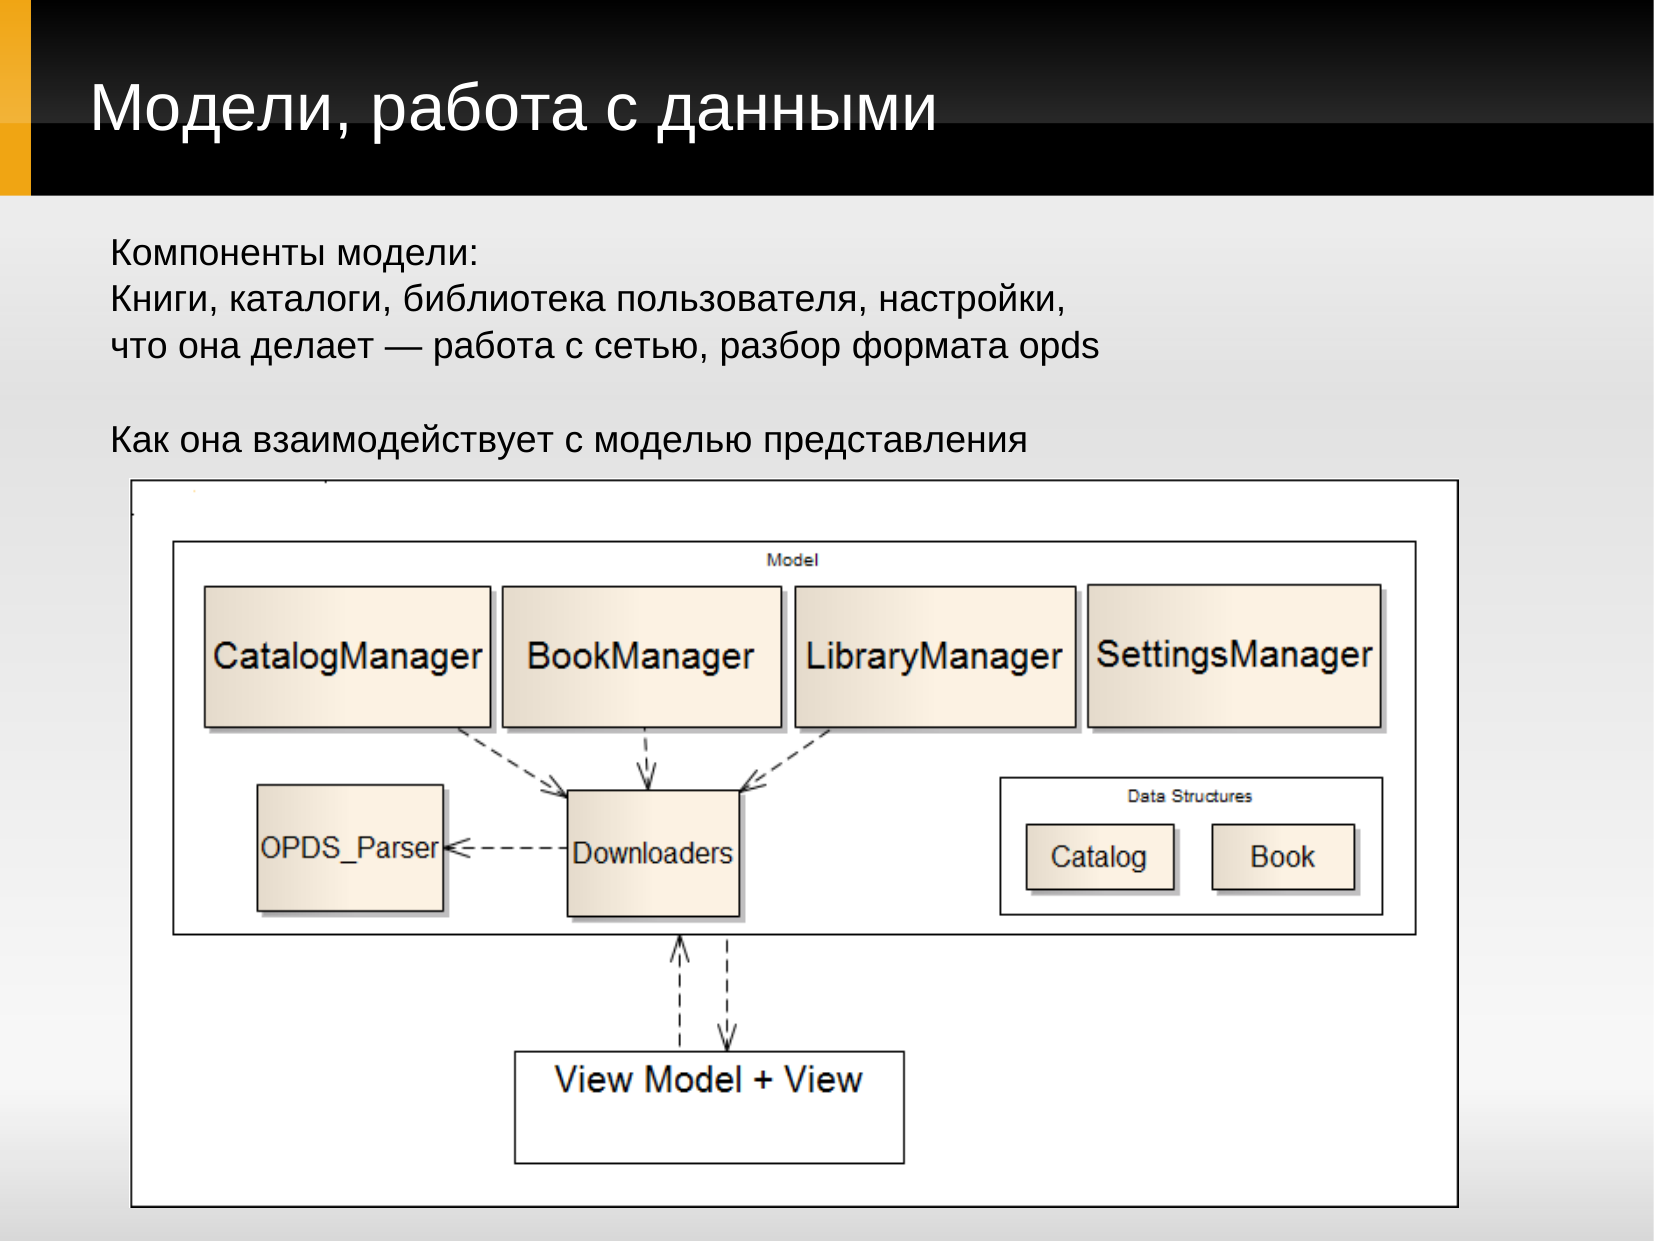

Модели, работа с данными
Компоненты модели:
Книги, каталоги, библиотека пользователя, настройки,
что она делает — работа с сетью, разбор формата opds
Как она взаимодействует с моделью представления